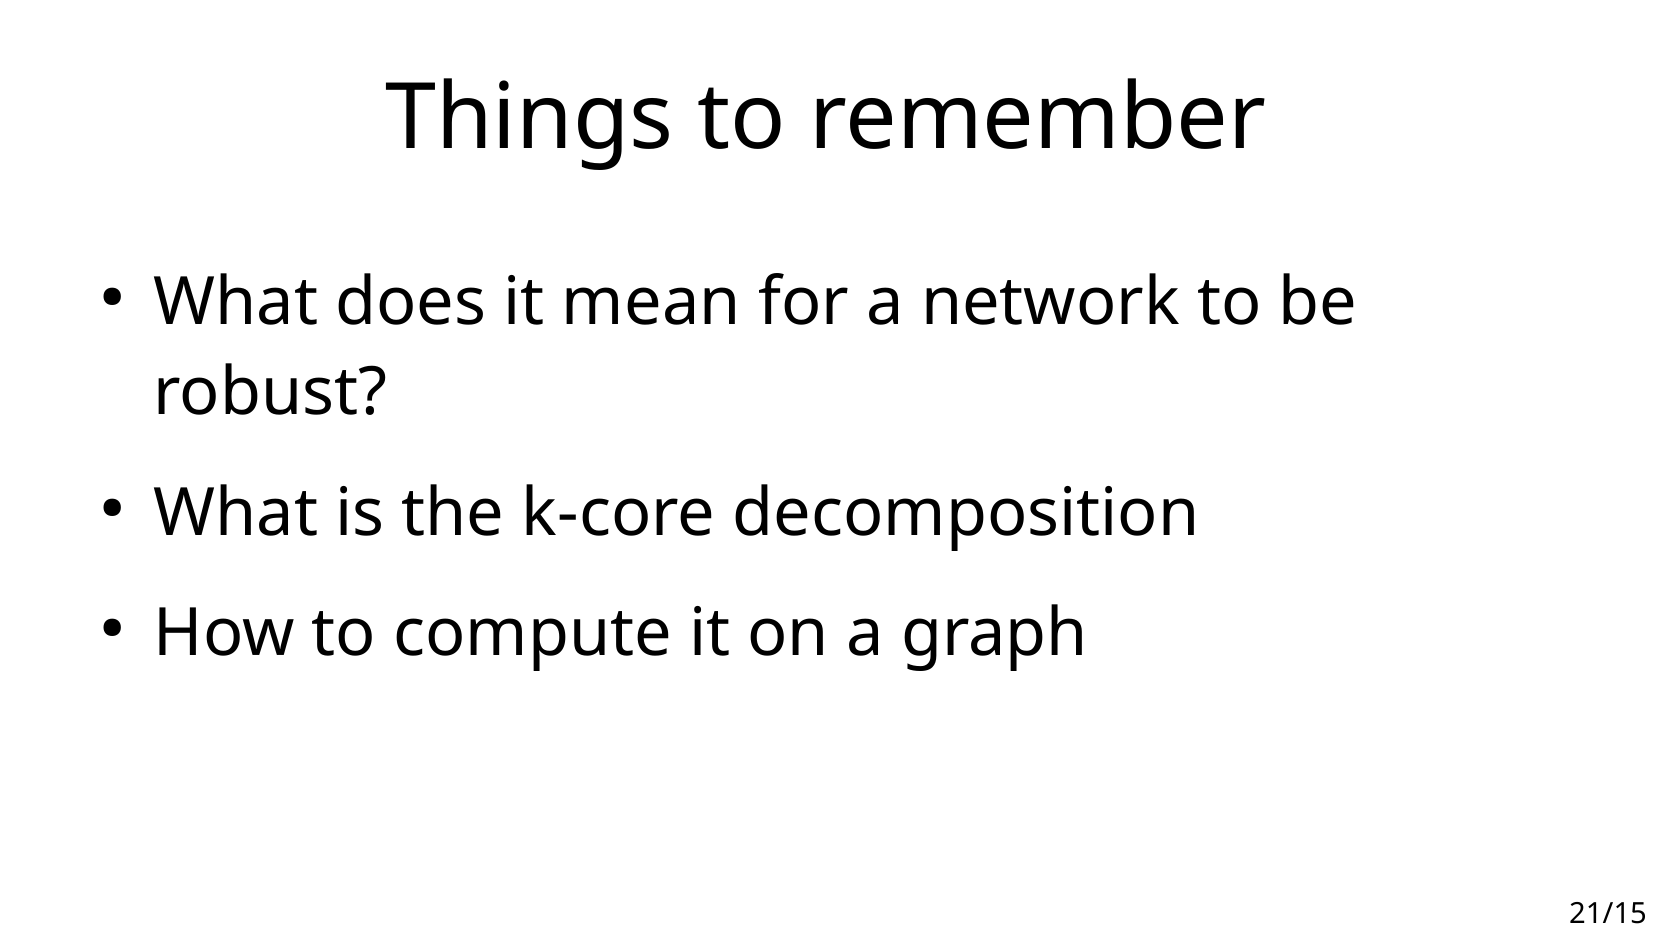

# Things to remember
What does it mean for a network to be robust?
What is the k-core decomposition
How to compute it on a graph
21